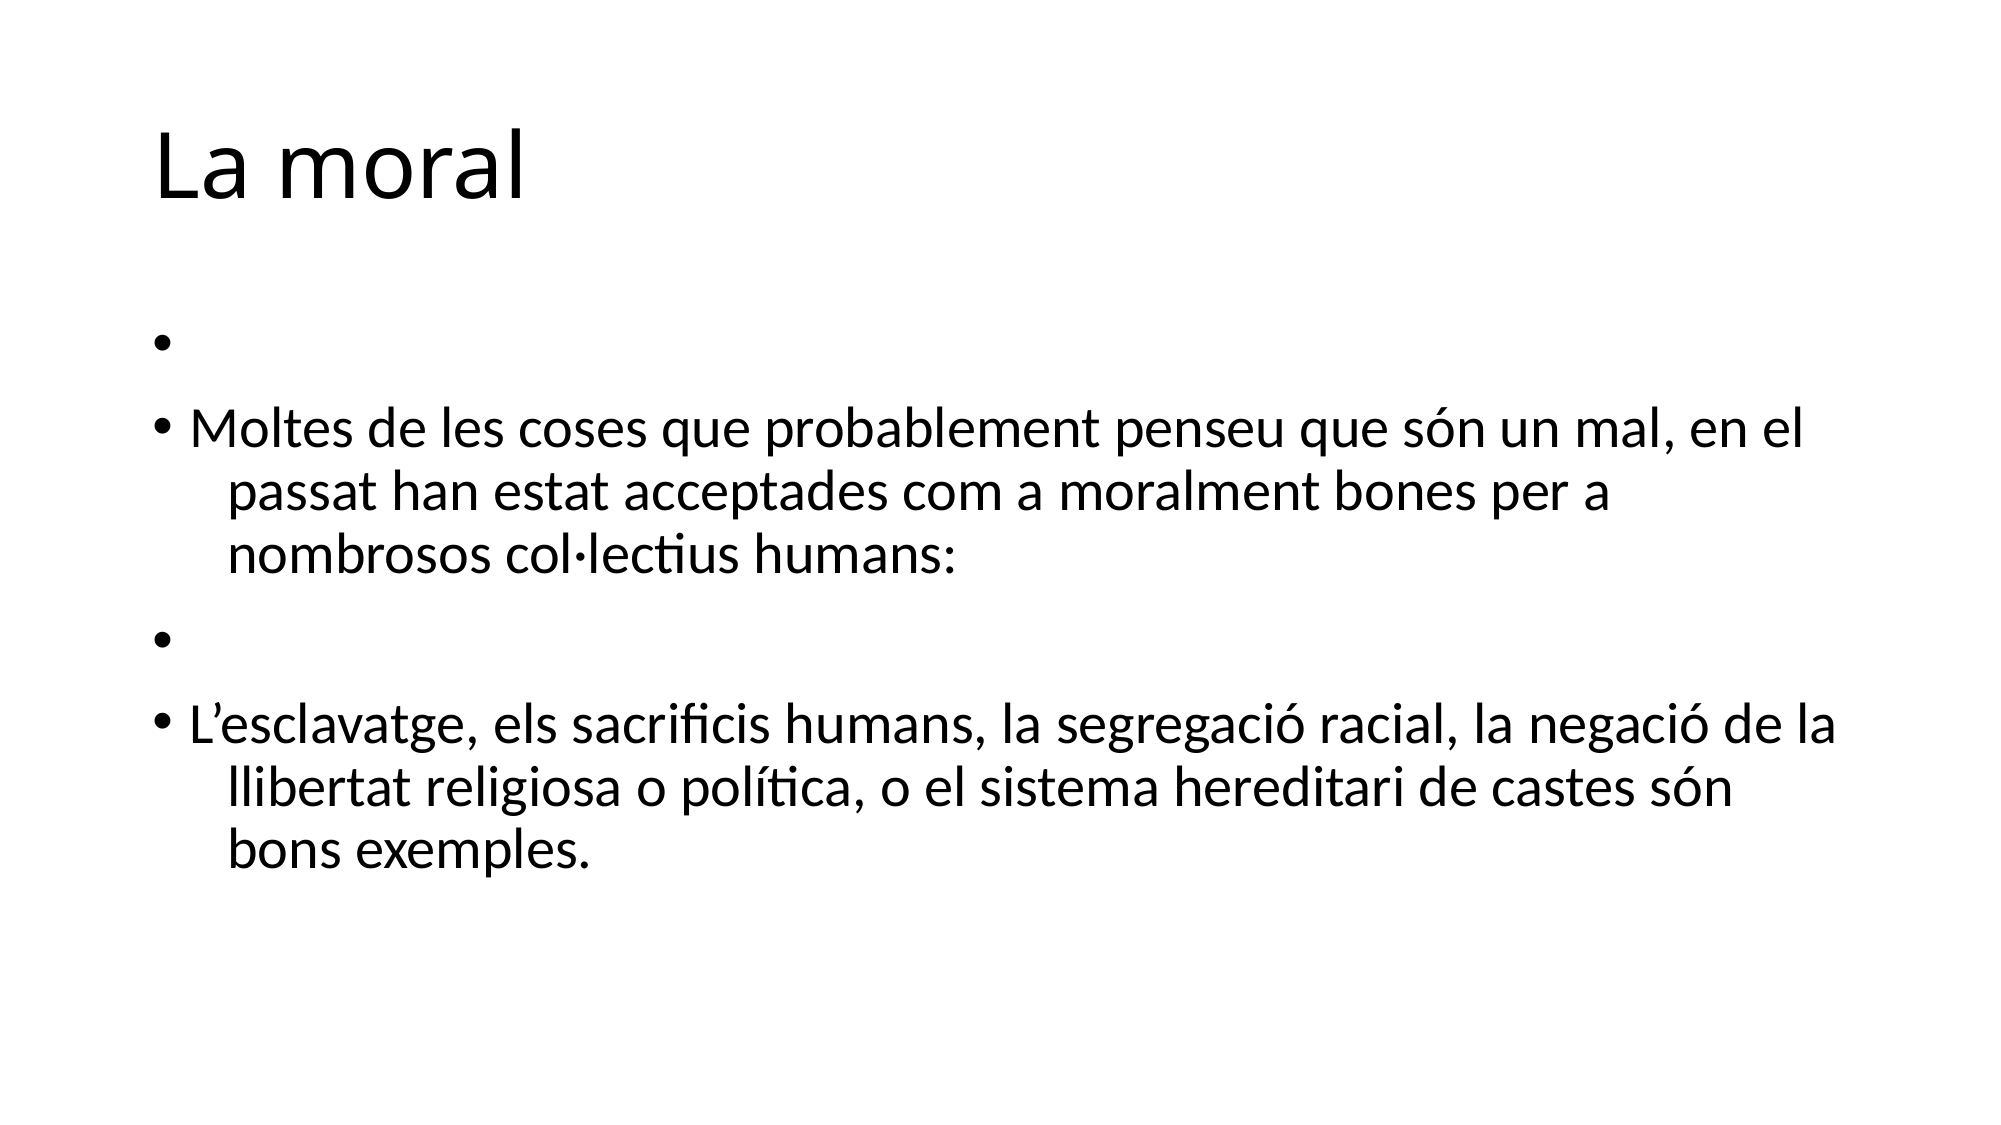

# La moral
Moltes de les coses que probablement penseu que són un mal, en el passat han estat acceptades com a moralment bones per a nombrosos col·lectius humans:
L’esclavatge, els sacrificis humans, la segregació racial, la negació de la llibertat religiosa o política, o el sistema hereditari de castes són bons exemples.